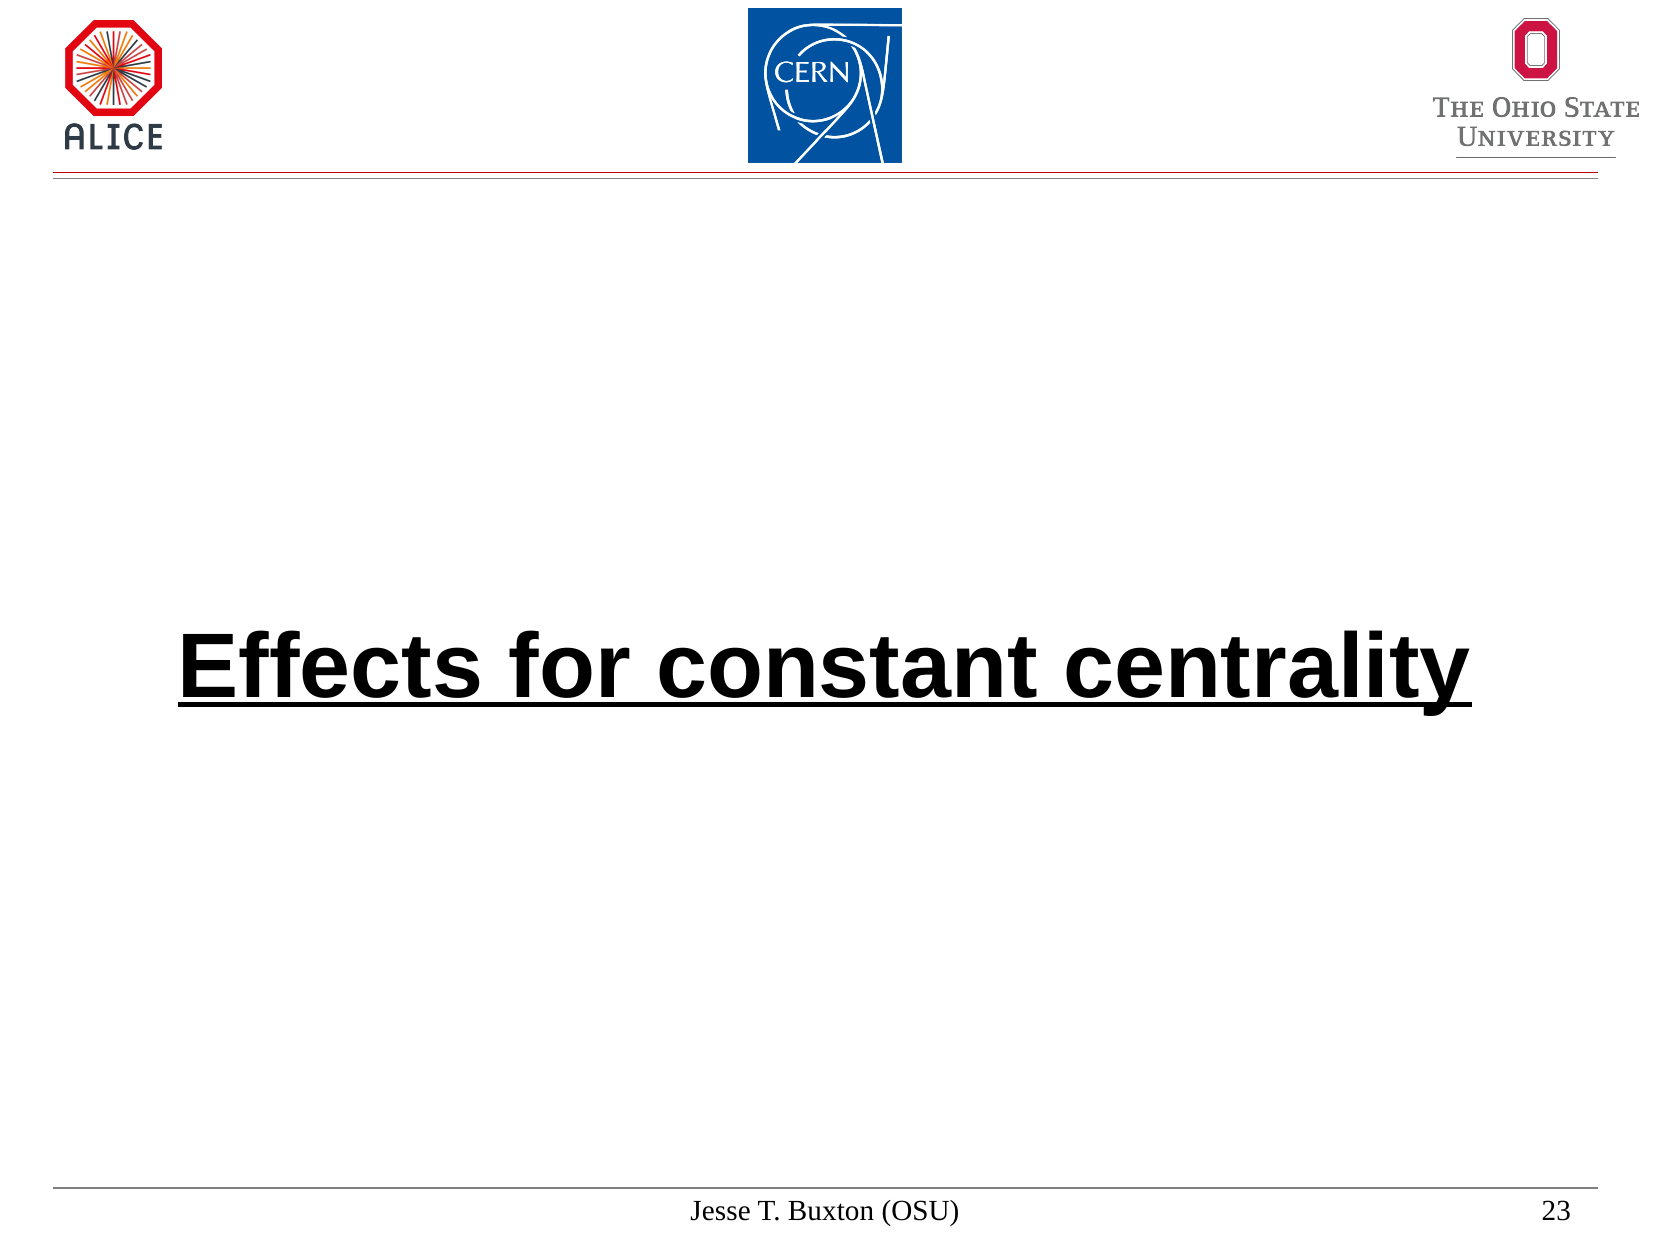

# Effects for constant centrality
Jesse T. Buxton (OSU)
23